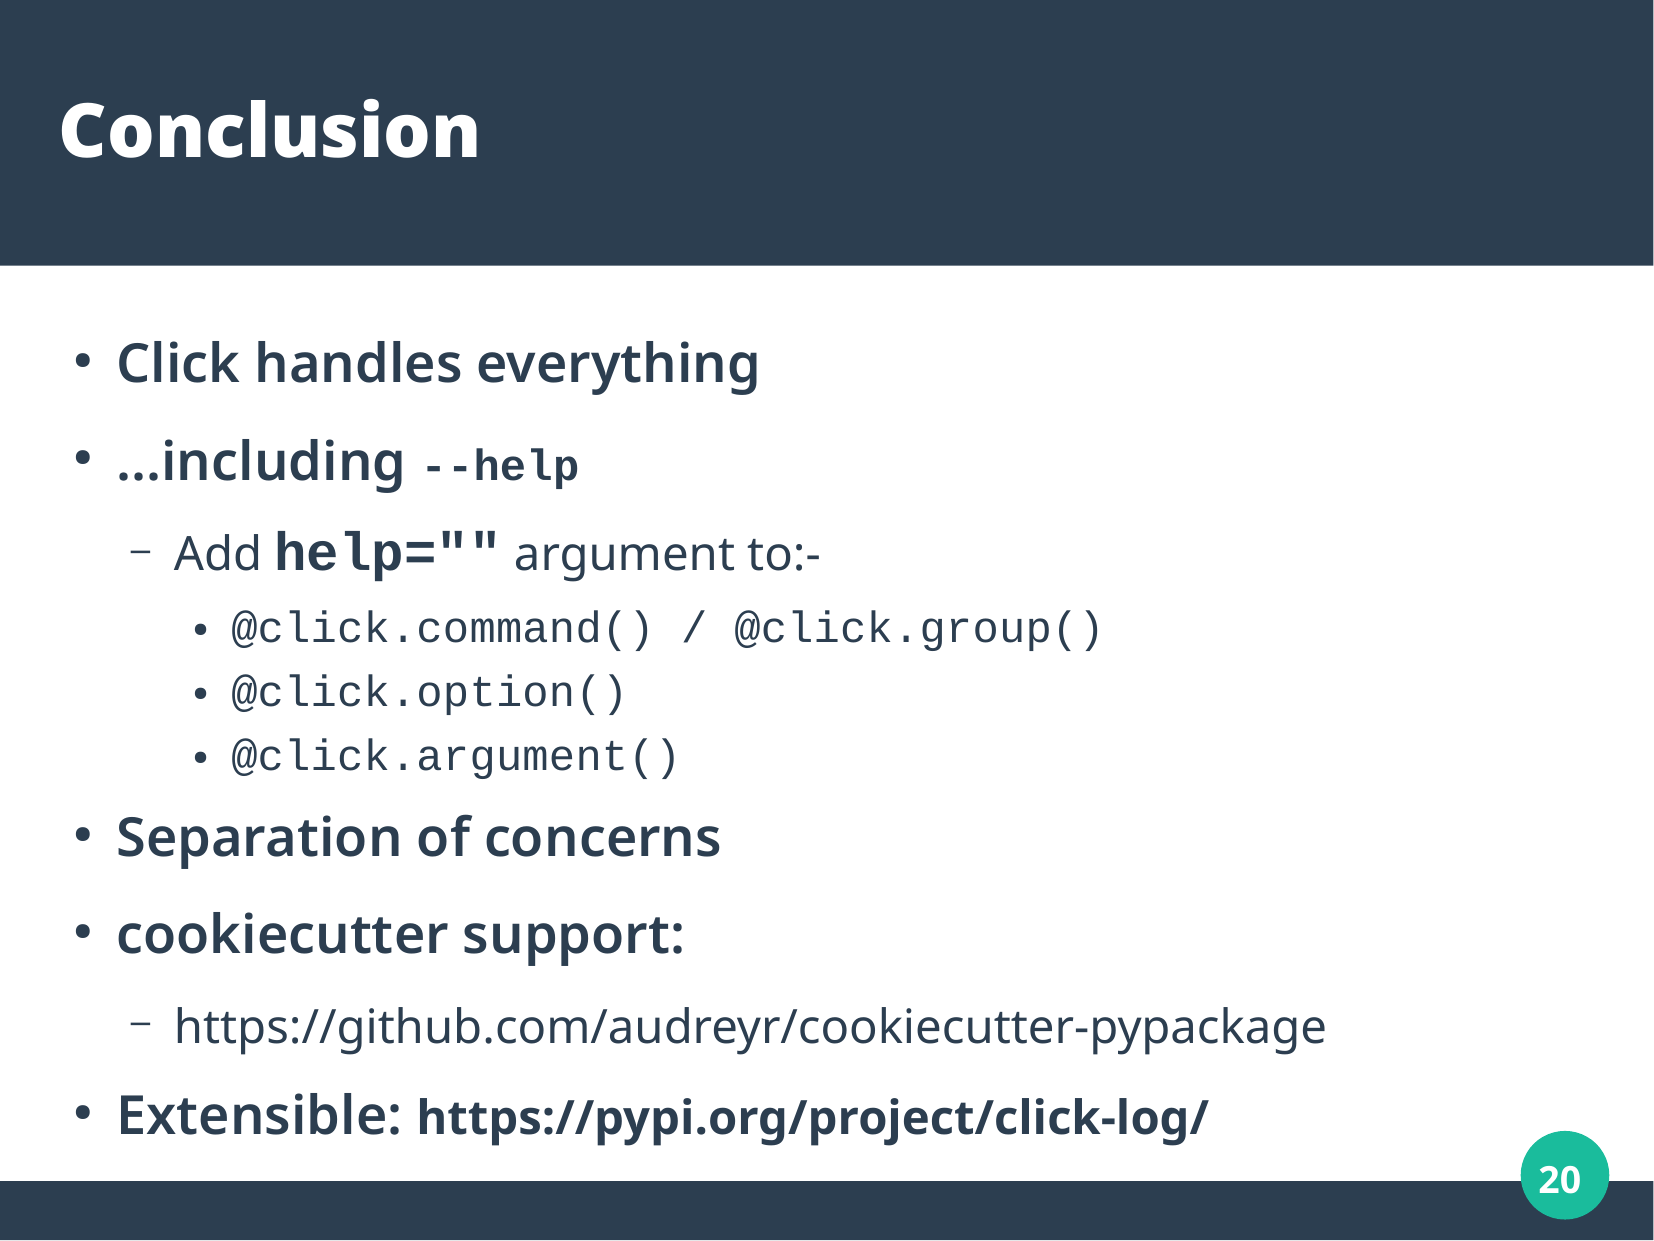

# Conclusion
Click handles everything
...including --help
Add help="" argument to:-
@click.command() / @click.group()
@click.option()
@click.argument()
Separation of concerns
cookiecutter support:
https://github.com/audreyr/cookiecutter-pypackage
Extensible: https://pypi.org/project/click-log/